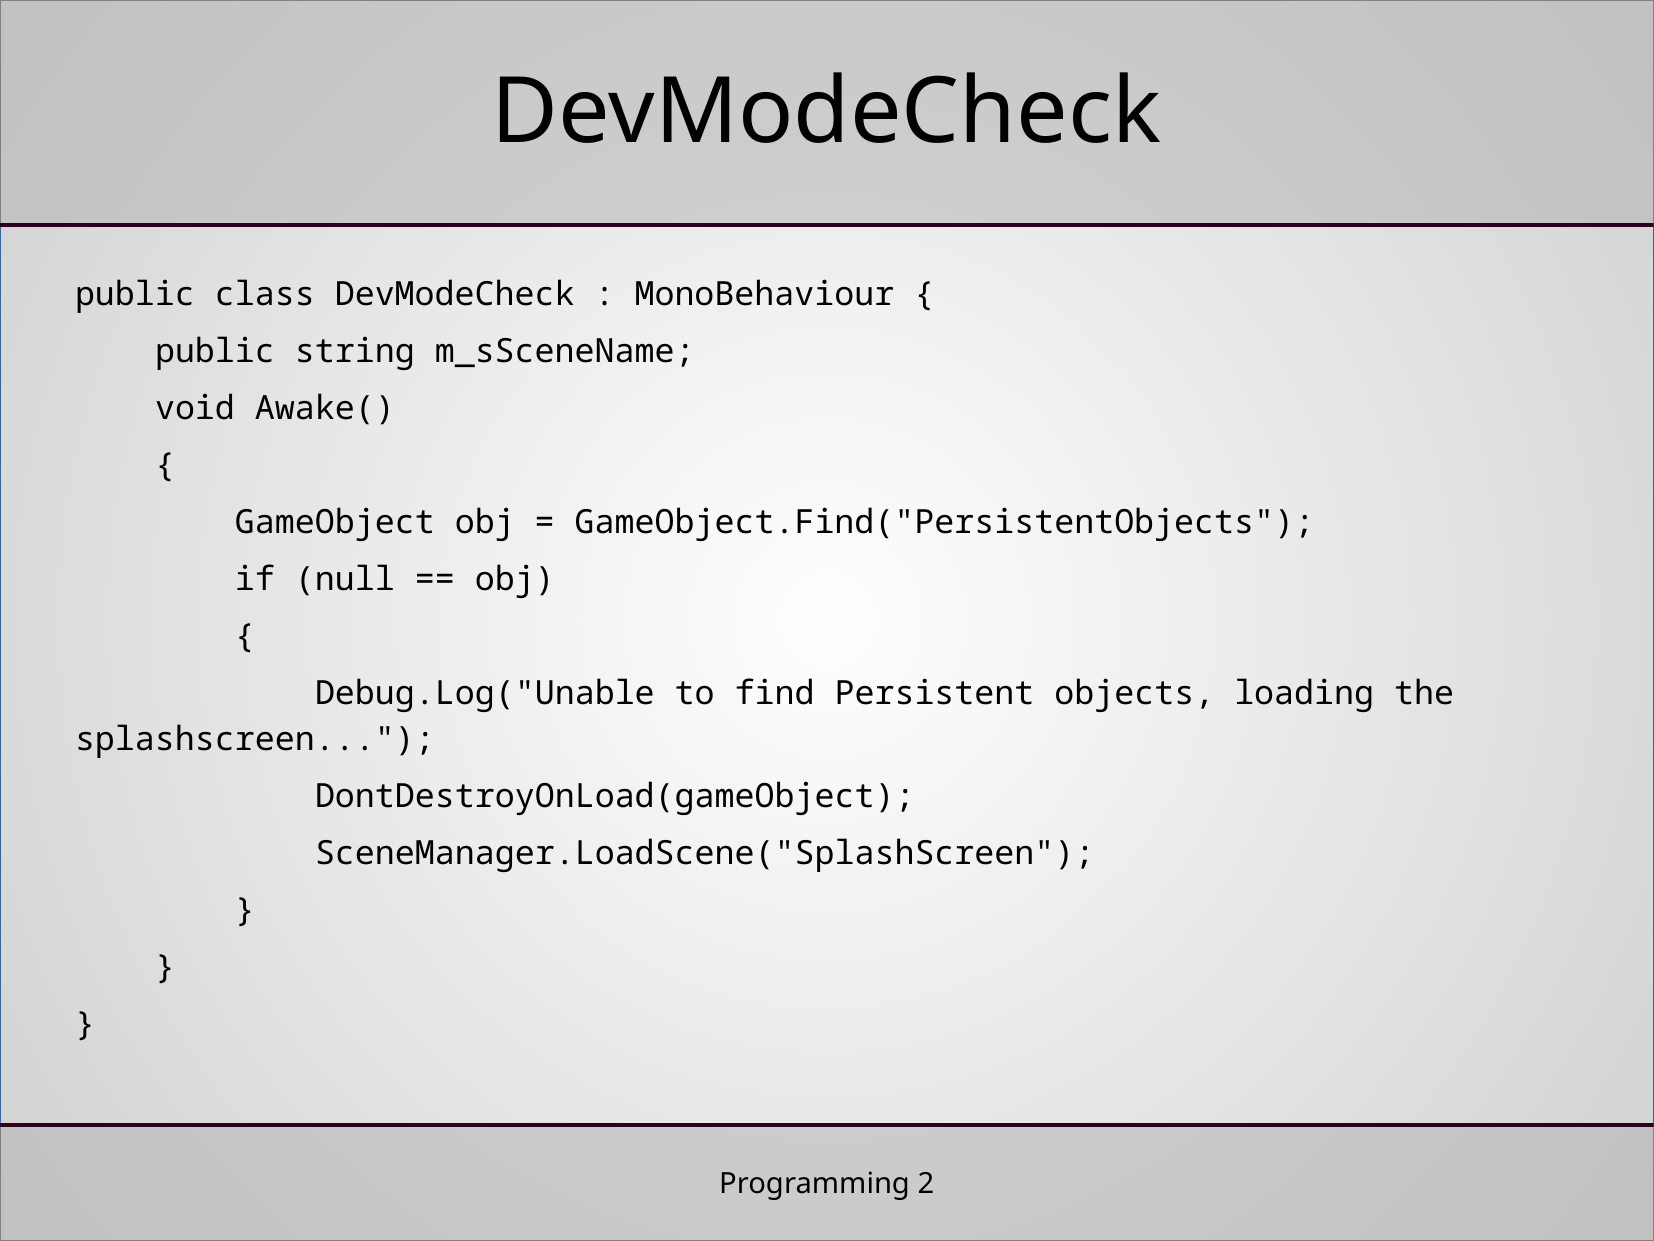

# DevModeCheck
public class DevModeCheck : MonoBehaviour {
 public string m_sSceneName;
 void Awake()
 {
 GameObject obj = GameObject.Find("PersistentObjects");
 if (null == obj)
 {
 Debug.Log("Unable to find Persistent objects, loading the splashscreen...");
 DontDestroyOnLoad(gameObject);
 SceneManager.LoadScene("SplashScreen");
 }
 }
}